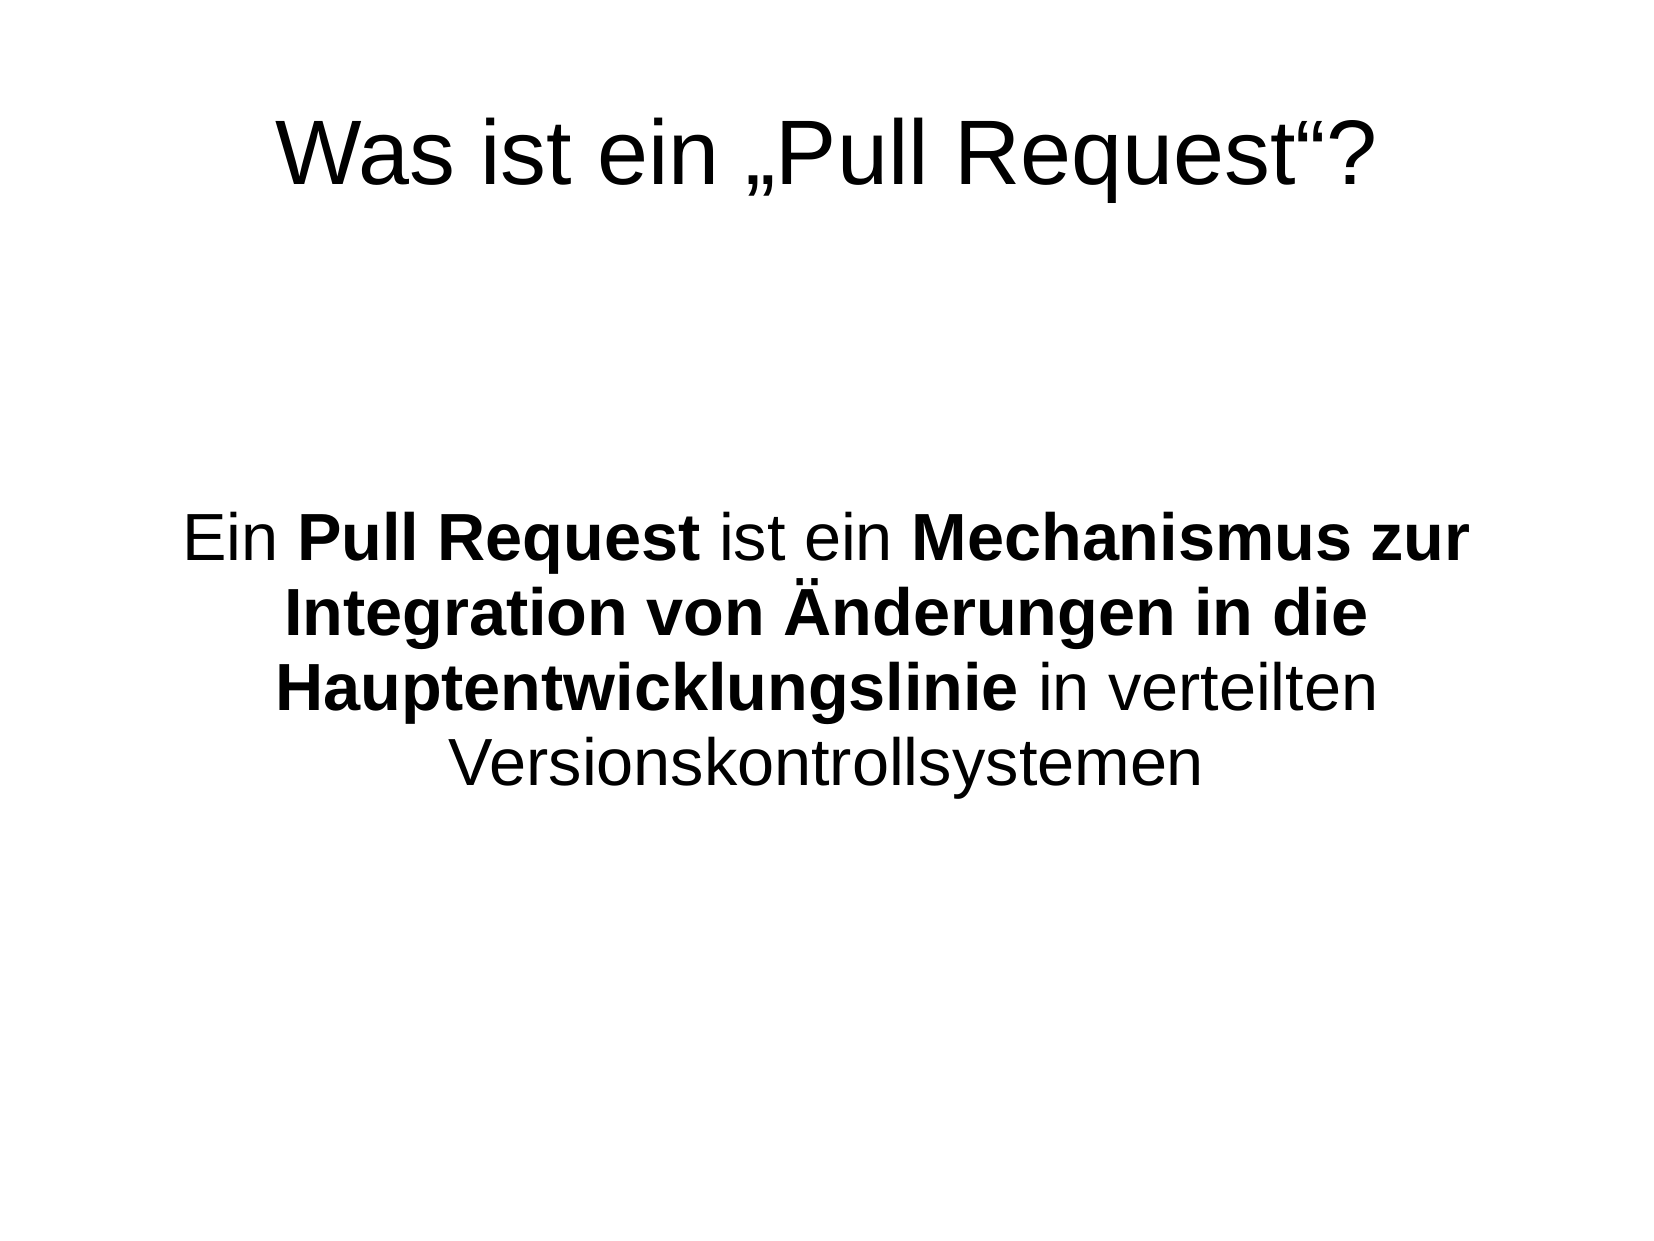

# Was ist ein „Pull Request“?
Ein Pull Request ist ein Mechanismus zur Integration von Änderungen in die Hauptentwicklungslinie in verteilten Versionskontrollsystemen